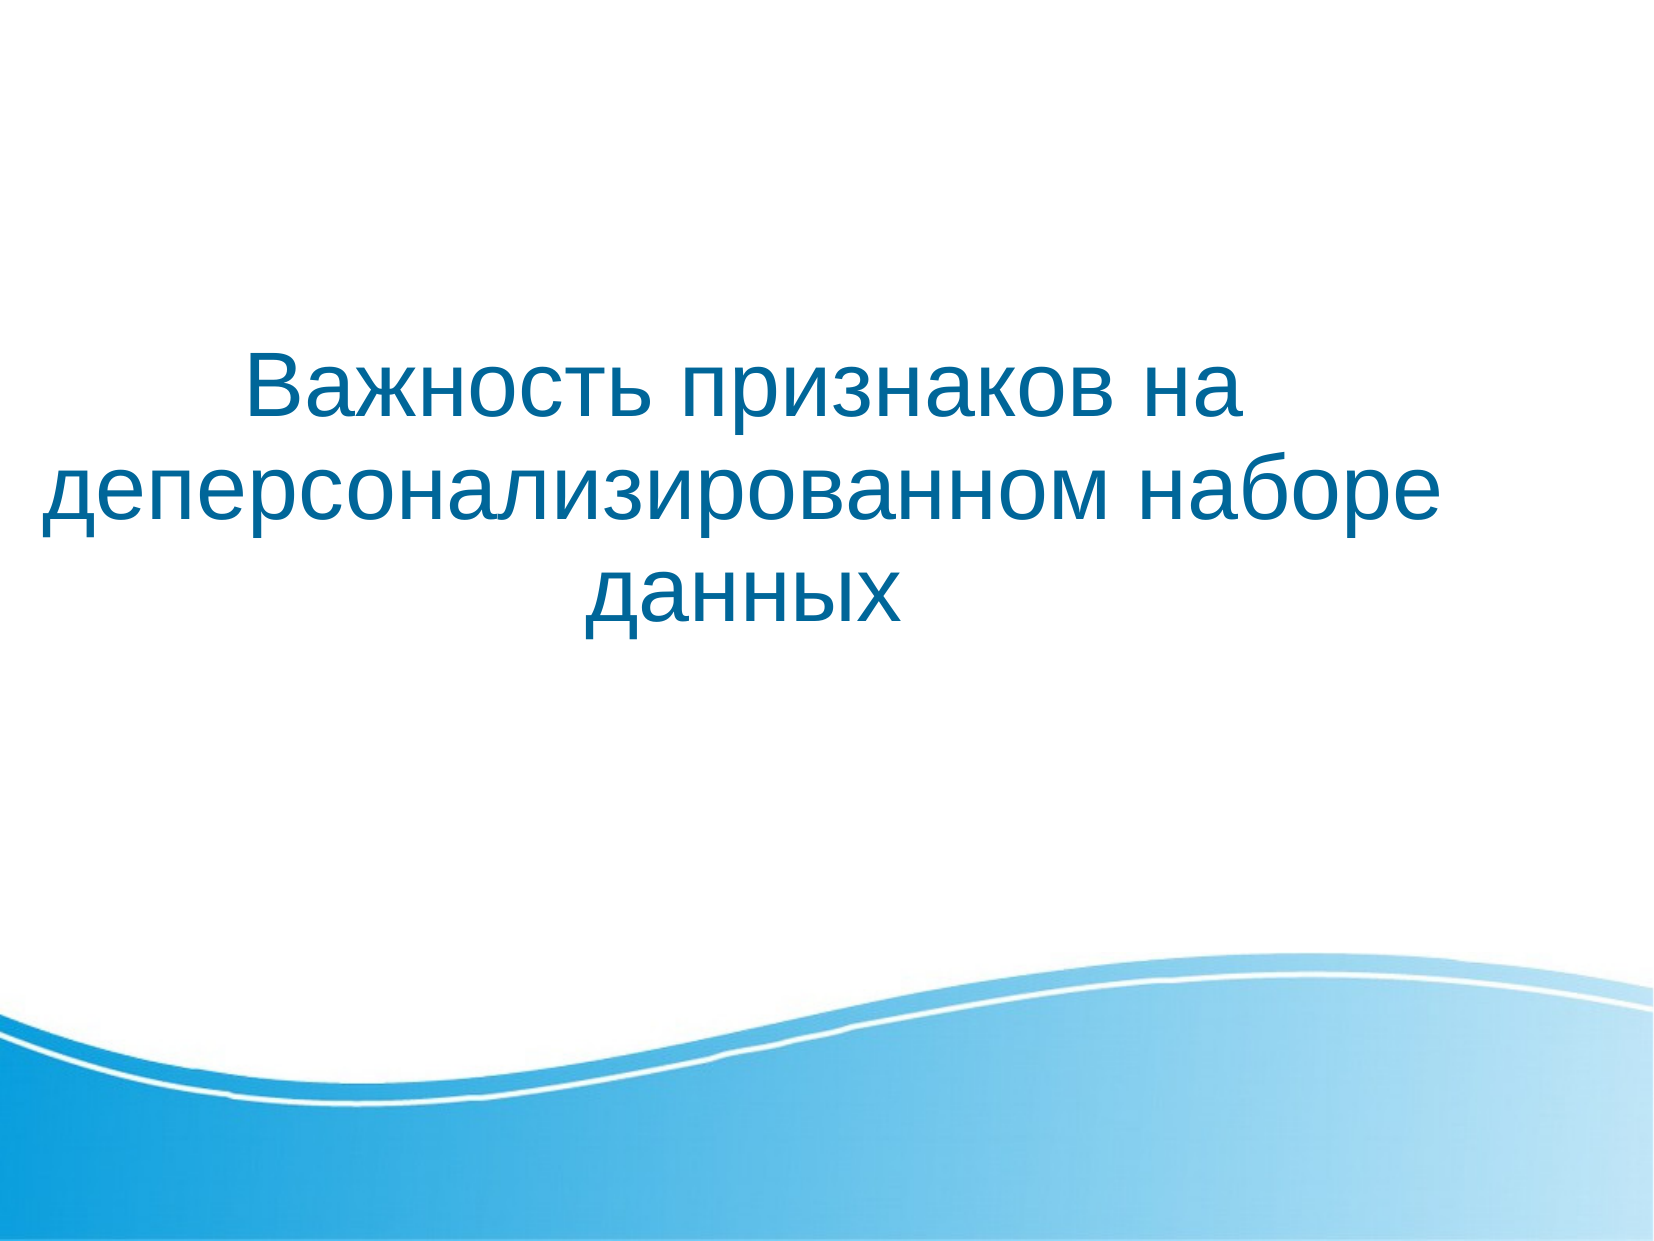

# Важность признаков на деперсонализированном наборе данных